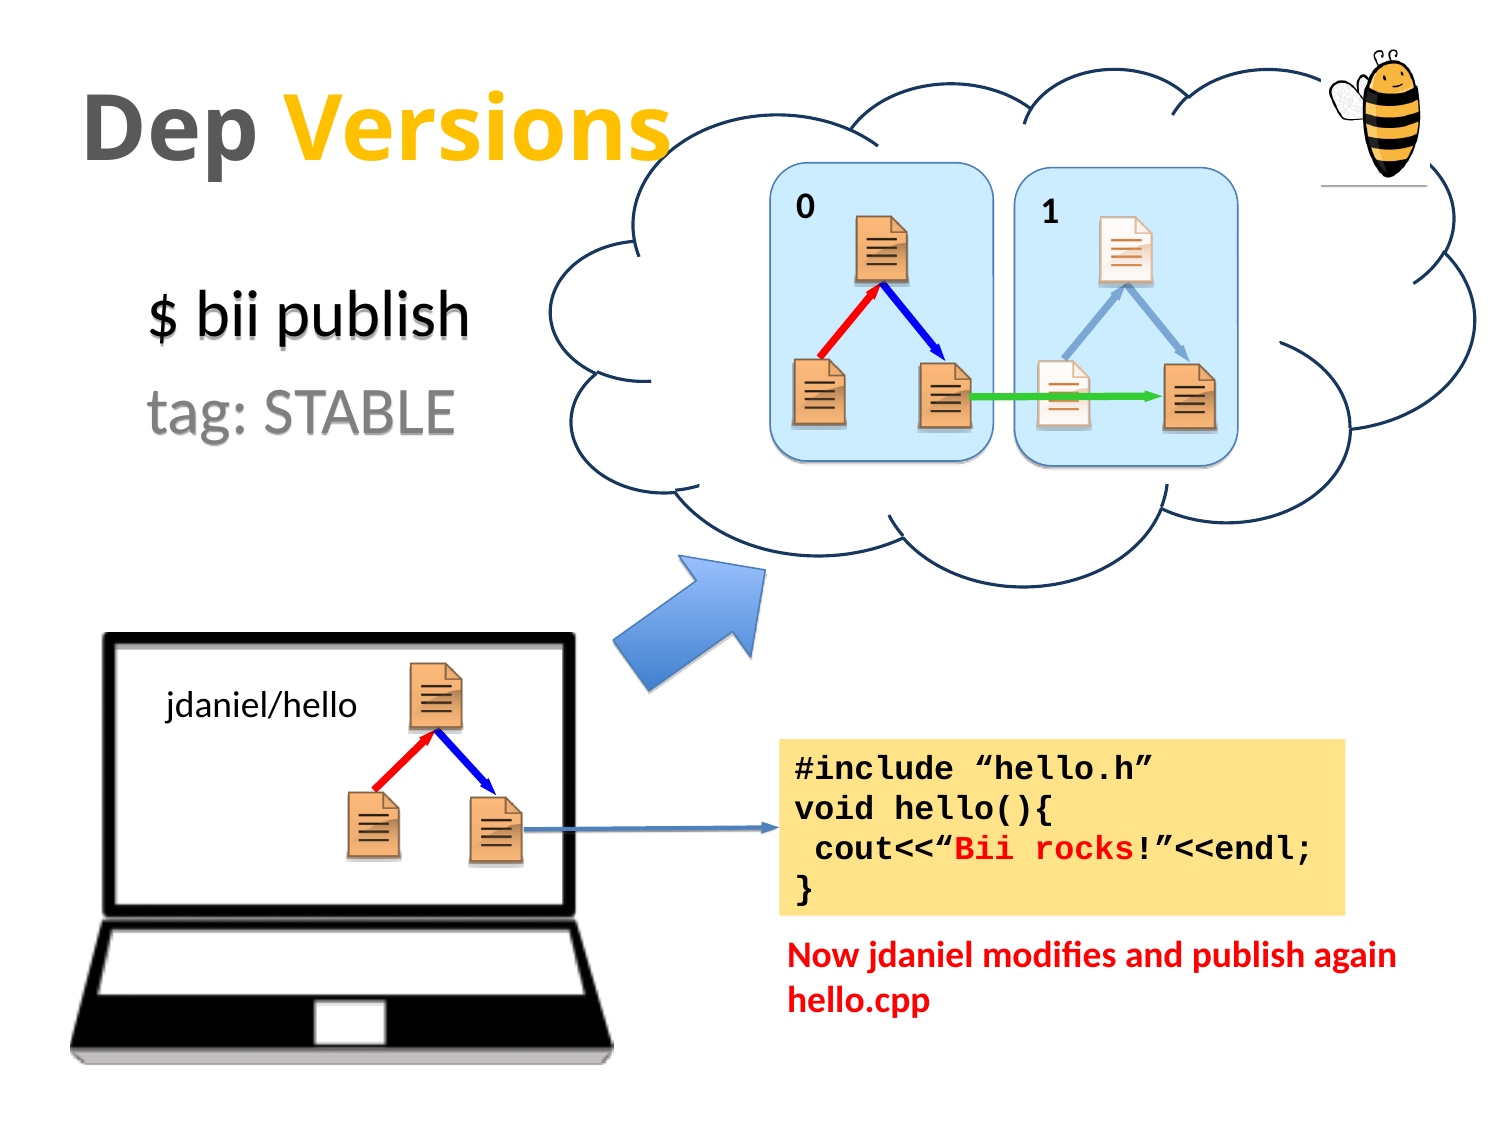

Dep Versions
0
1
# $ bii publish
tag: STABLE
jdaniel/hello
#include “hello.h”
void hello(){
 cout<<“Bii rocks!”<<endl;
}
Now jdaniel modifies and publish again
hello.cpp